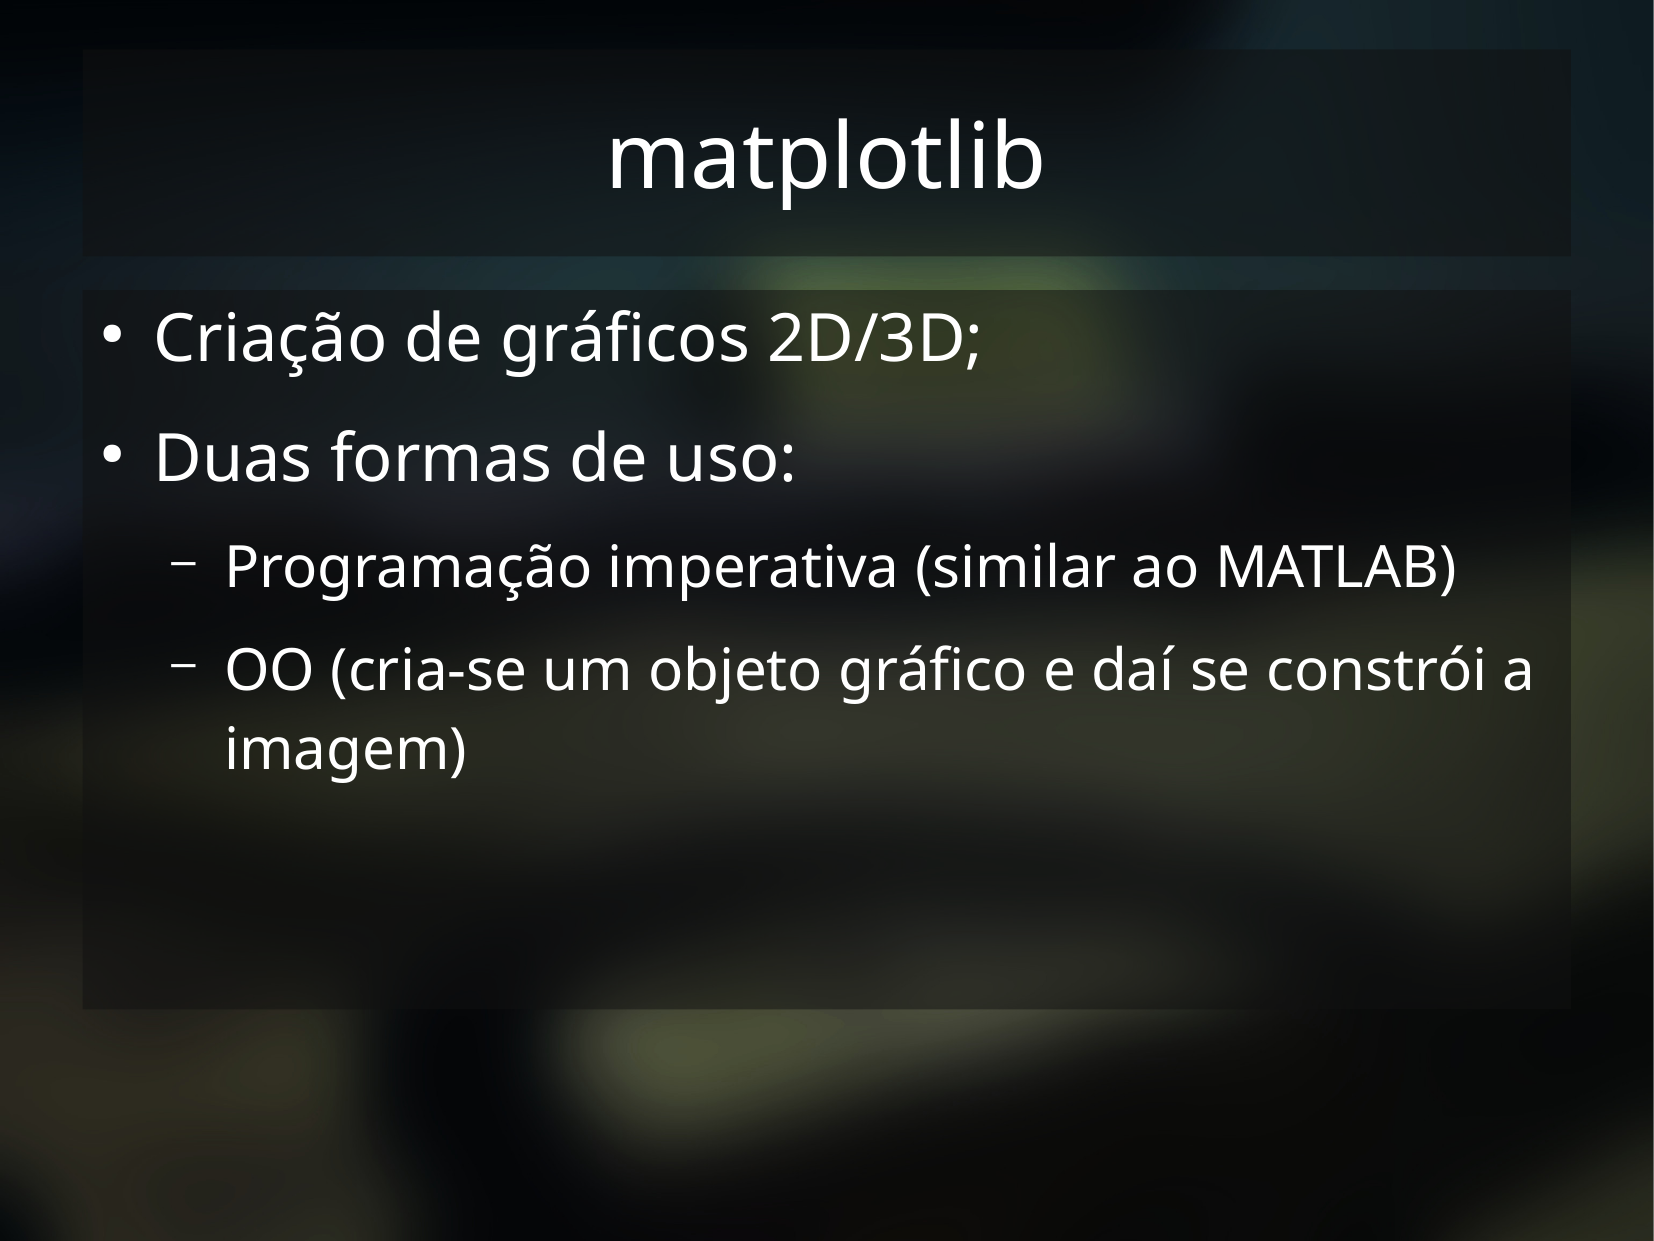

# matplotlib
Criação de gráficos 2D/3D;
Duas formas de uso:
Programação imperativa (similar ao MATLAB)
OO (cria-se um objeto gráfico e daí se constrói a imagem)